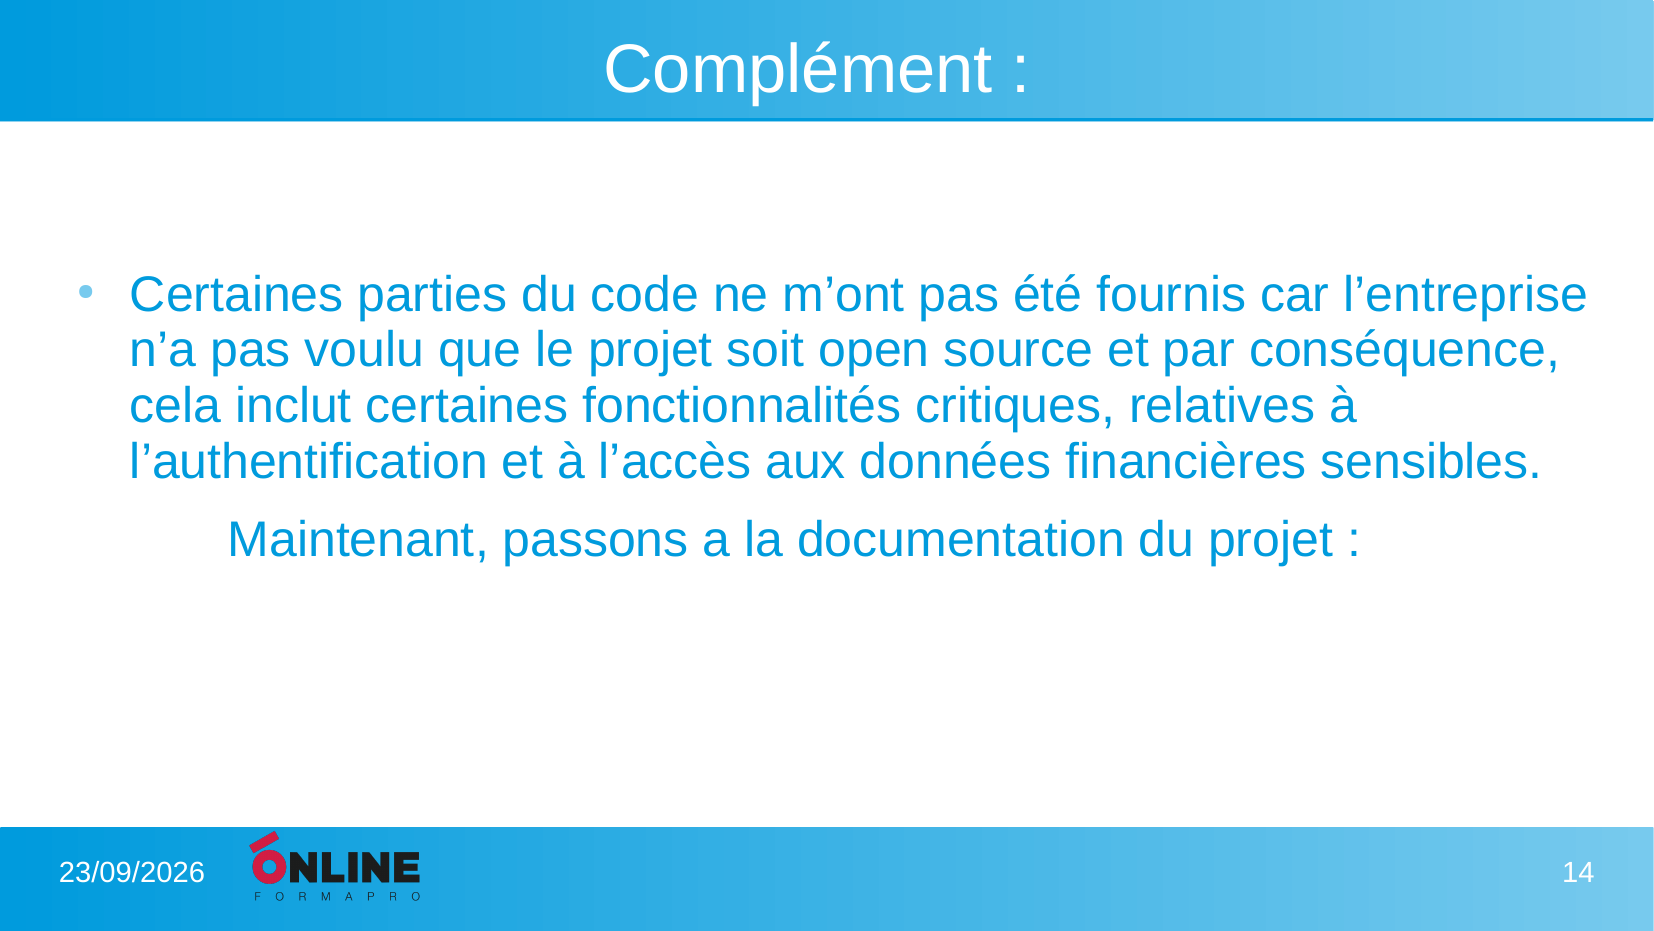

# Complément :
Certaines parties du code ne m’ont pas été fournis car l’entreprise n’a pas voulu que le projet soit open source et par conséquence, cela inclut certaines fonctionnalités critiques, relatives à l’authentification et à l’accès aux données financières sensibles.
 Maintenant, passons a la documentation du projet :
14